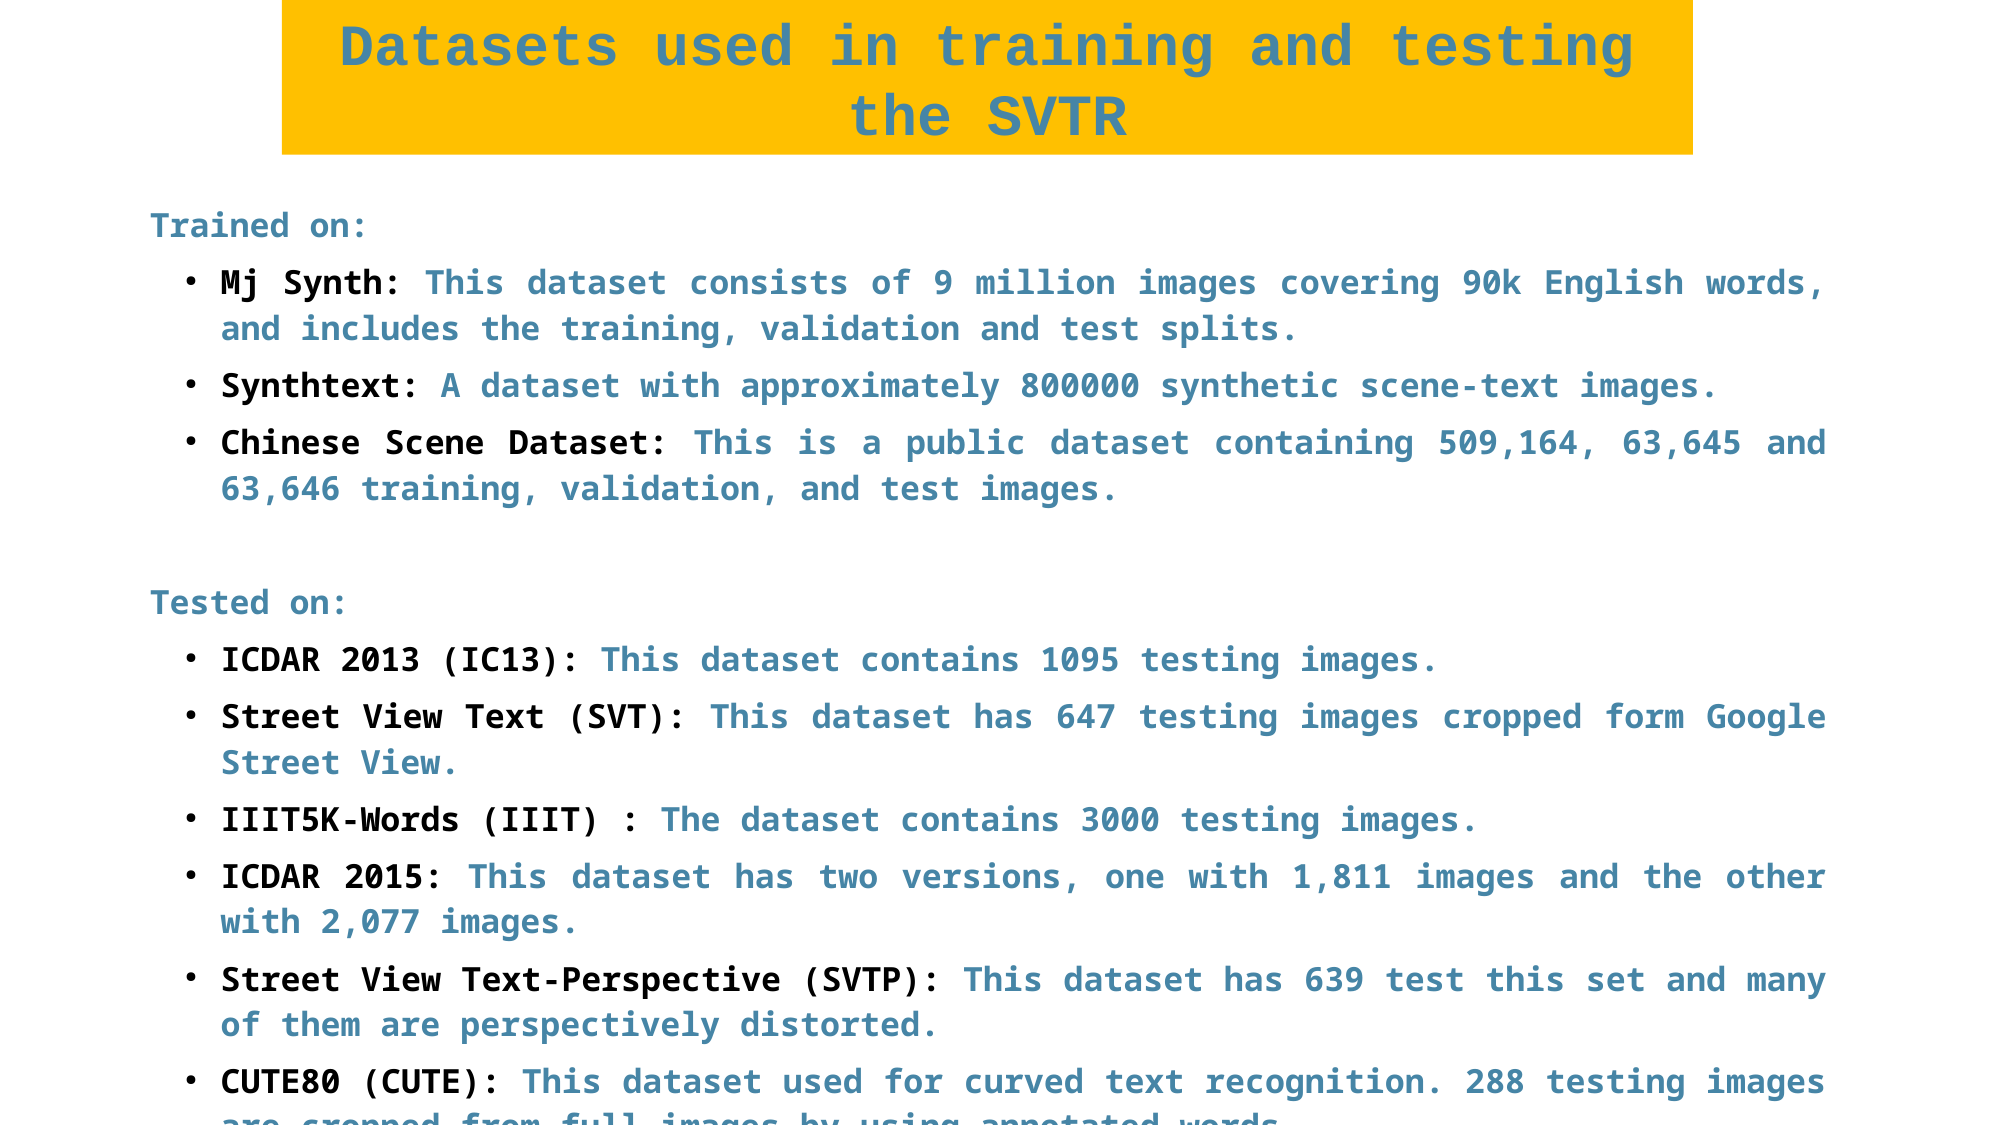

Datasets used in training and testing the SVTR
Trained on:
Mj Synth: This dataset consists of 9 million images covering 90k English words, and includes the training, validation and test splits.
Synthtext: A dataset with approximately 800000 synthetic scene-text images.
Chinese Scene Dataset: This is a public dataset containing 509,164, 63,645 and 63,646 training, validation, and test images.
Tested on:
ICDAR 2013 (IC13): This dataset contains 1095 testing images.
Street View Text (SVT): This dataset has 647 testing images cropped form Google Street View.
IIIT5K-Words (IIIT) : The dataset contains 3000 testing images.
ICDAR 2015: This dataset has two versions, one with 1,811 images and the other with 2,077 images.
Street View Text-Perspective (SVTP): This dataset has 639 test this set and many of them are perspectively distorted.
CUTE80 (CUTE): This dataset used for curved text recognition. 288 testing images are cropped from full images by using annotated words.
Chinese Scene Dataset: This is a public dataset containing 509,164, 63,645 and 63,646 training, validation, and test images. The validation set is utilized to determine the best model, which is then assessed using the test set.